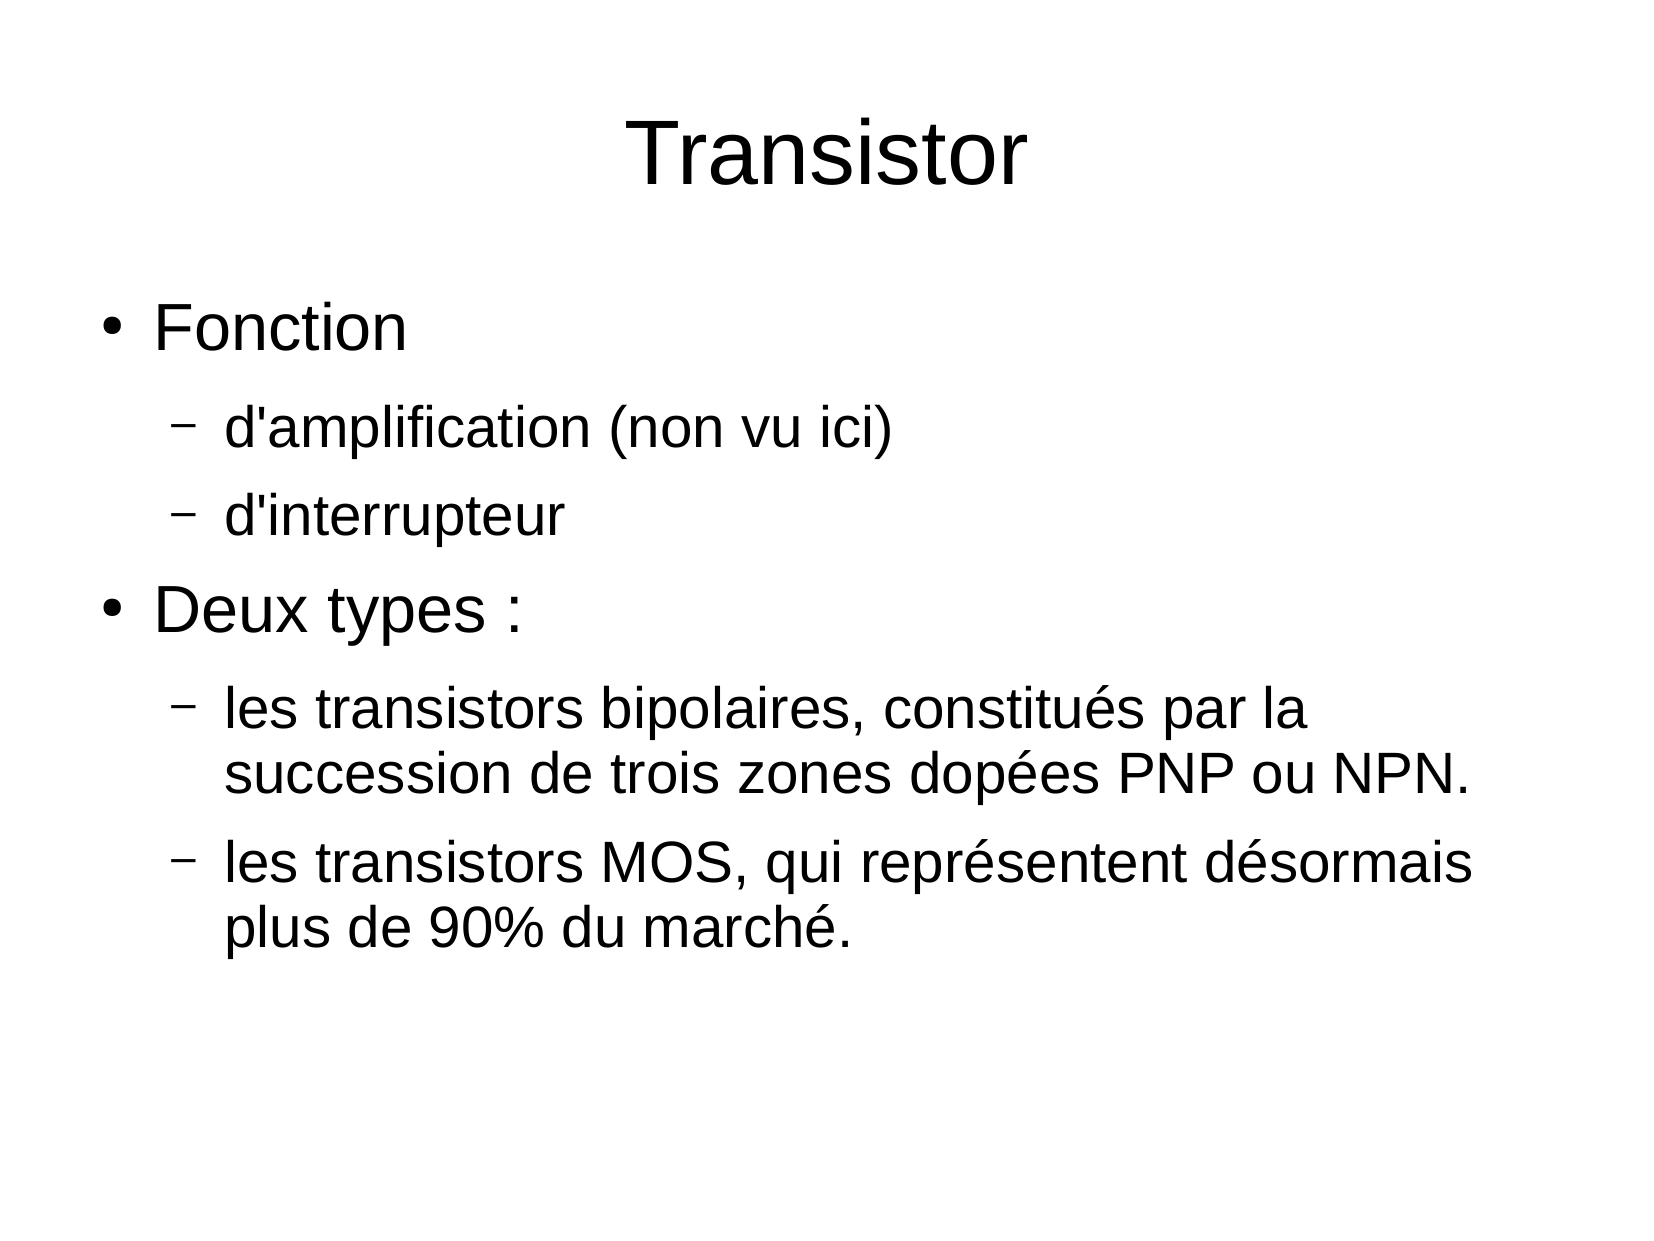

# Transistor
Fonction
d'amplification (non vu ici)
d'interrupteur
Deux types :
les transistors bipolaires, constitués par la succession de trois zones dopées PNP ou NPN.
les transistors MOS, qui représentent désormais plus de 90% du marché.